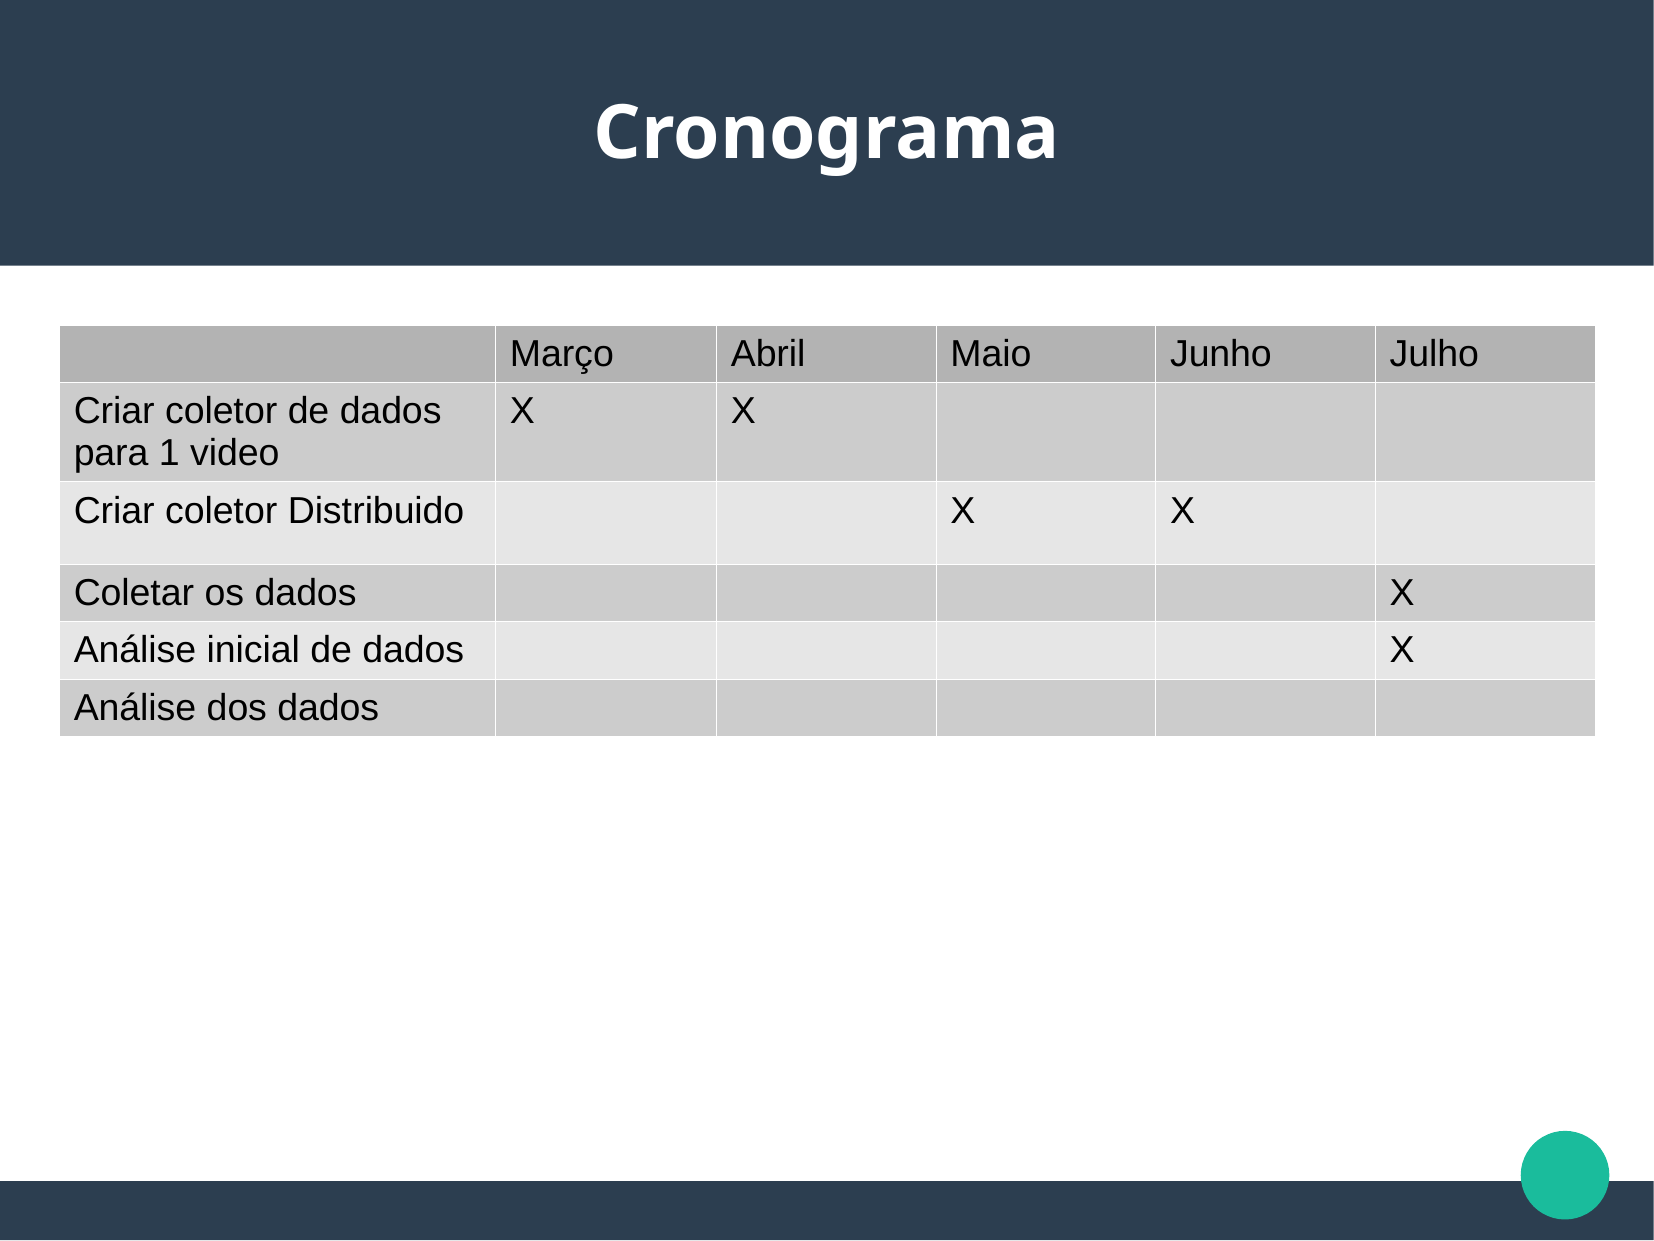

# Cronograma
| | Março | Abril | Maio | Junho | Julho |
| --- | --- | --- | --- | --- | --- |
| Criar coletor de dados para 1 video | X | X | | | |
| Criar coletor Distribuido | | | X | X | |
| Coletar os dados | | | | | X |
| Análise inicial de dados | | | | | X |
| Análise dos dados | | | | | |